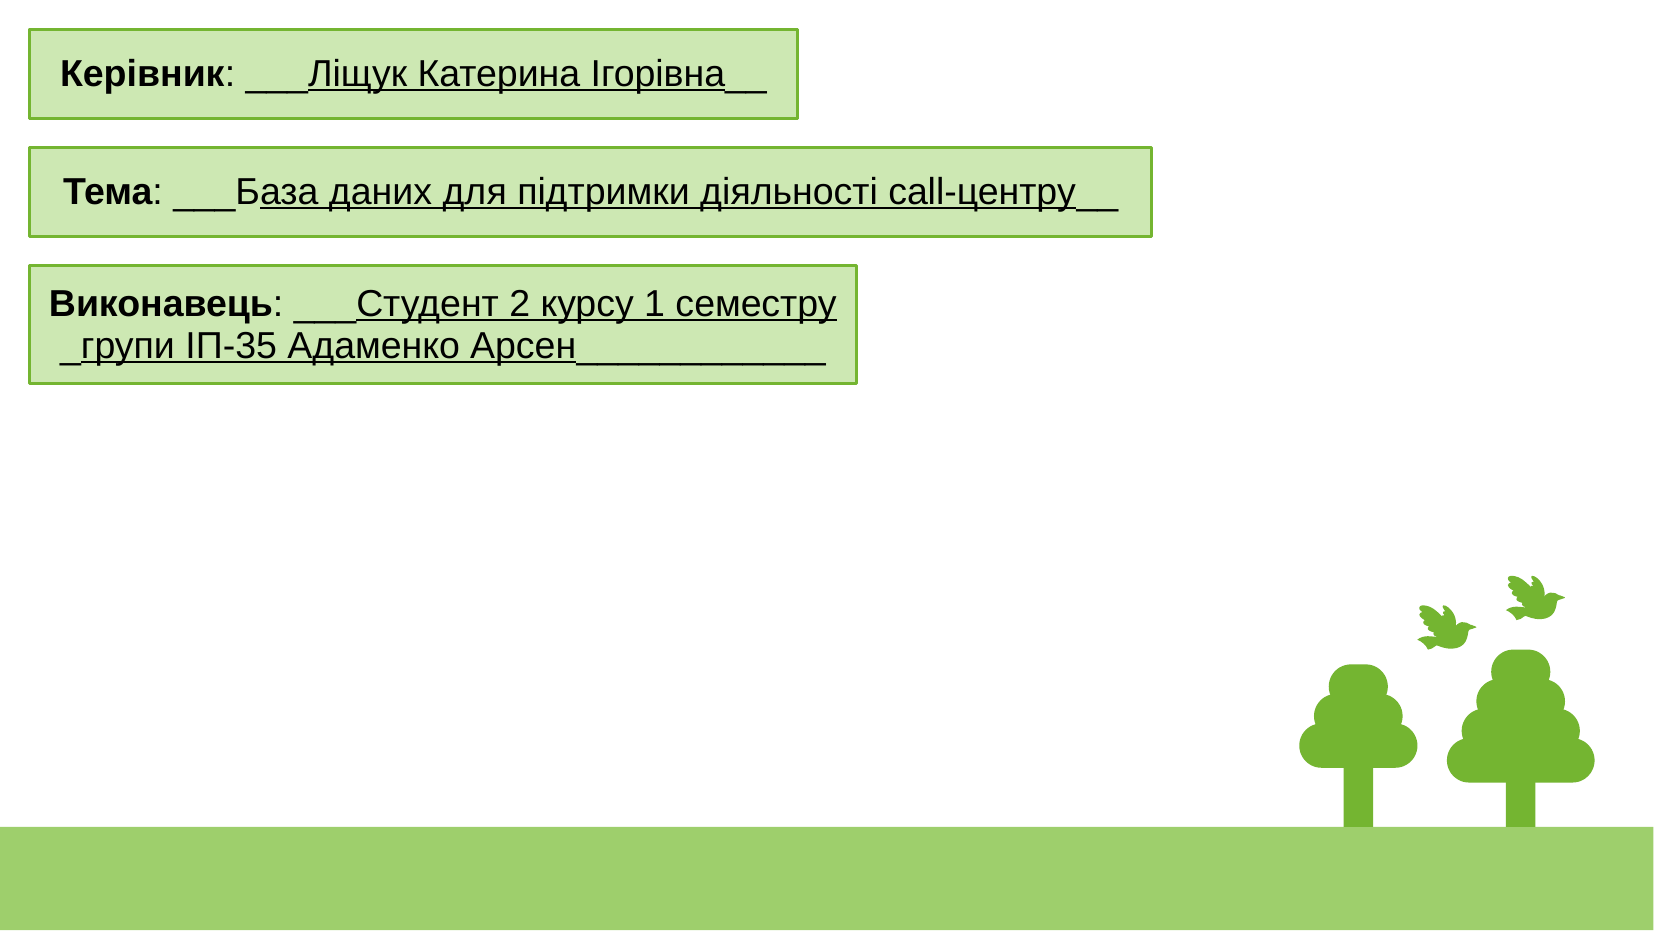

Керівник: ___Ліщук Катерина Ігорівна__
Керівник: ___Ліщук Катерина Ігорівна__
Тема: ___База даних для підтримки діяльності call-центру__
Виконавець: ___Студент 2 курсу 1 семестру
_групи ІП-35 Адаменко Арсен____________